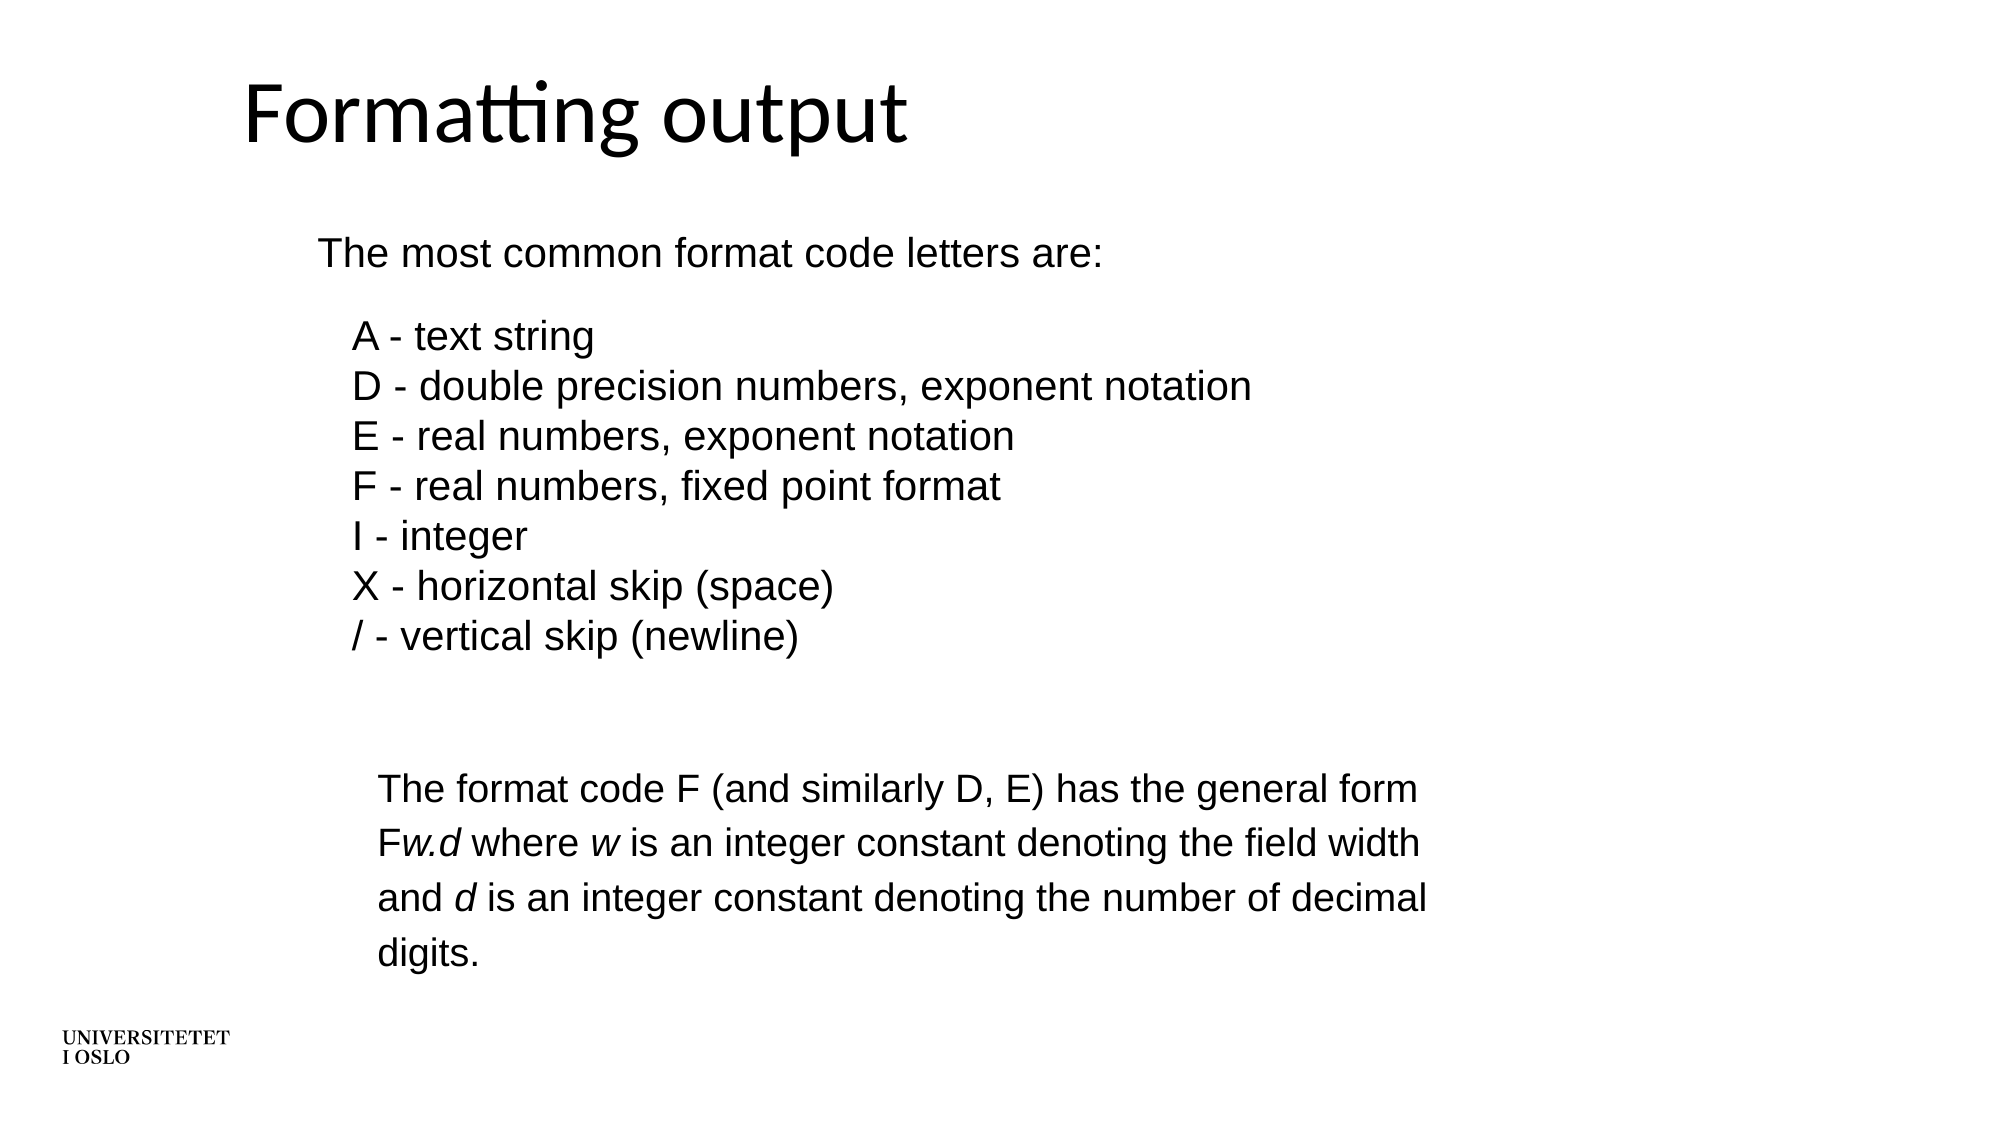

Formatting output
The most common format code letters are:
 A - text string
 D - double precision numbers, exponent notation
 E - real numbers, exponent notation
 F - real numbers, fixed point format
 I - integer
 X - horizontal skip (space)
 / - vertical skip (newline)
The format code F (and similarly D, E) has the general form Fw.d where w is an integer constant denoting the field width and d is an integer constant denoting the number of decimal digits.